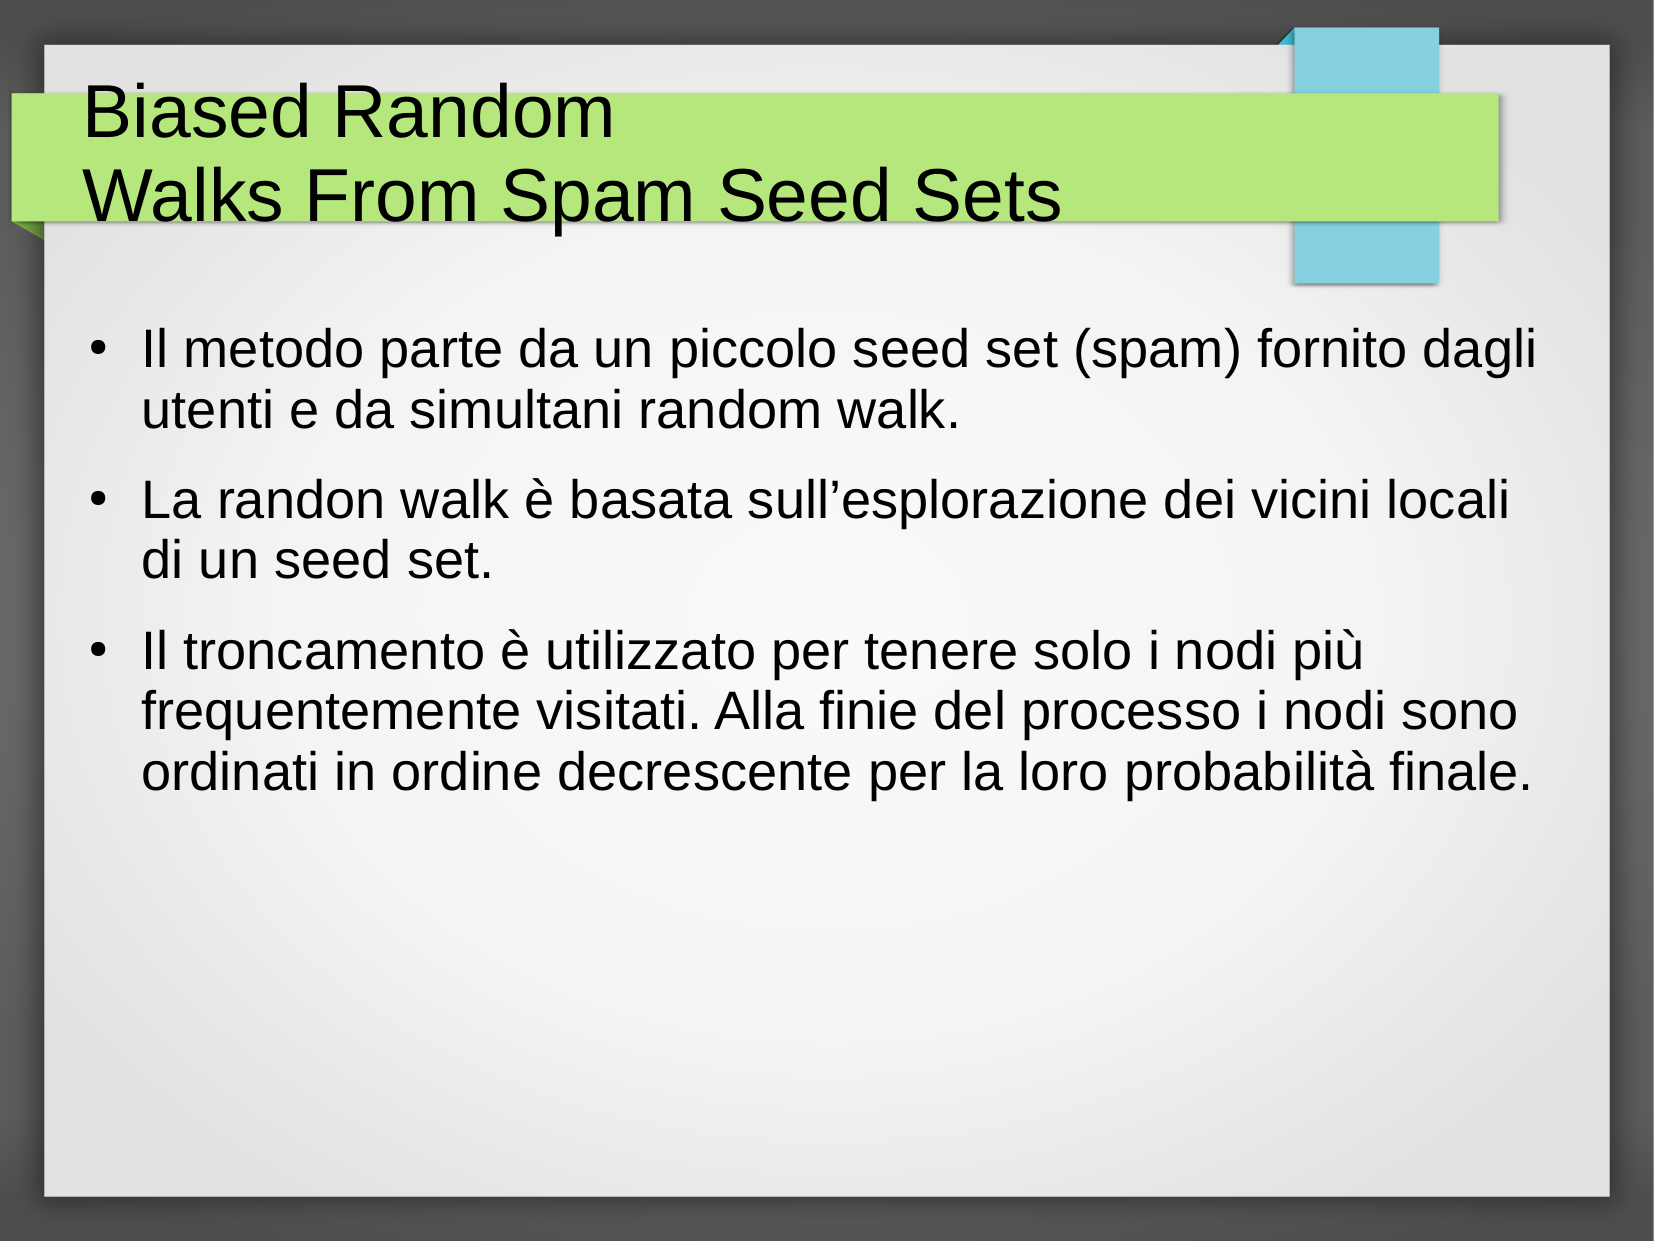

# Biased Random Walks From Spam Seed Sets
Il metodo parte da un piccolo seed set (spam) fornito dagli utenti e da simultani random walk.
La randon walk è basata sull’esplorazione dei vicini locali di un seed set.
Il troncamento è utilizzato per tenere solo i nodi più frequentemente visitati. Alla finie del processo i nodi sono ordinati in ordine decrescente per la loro probabilità finale.